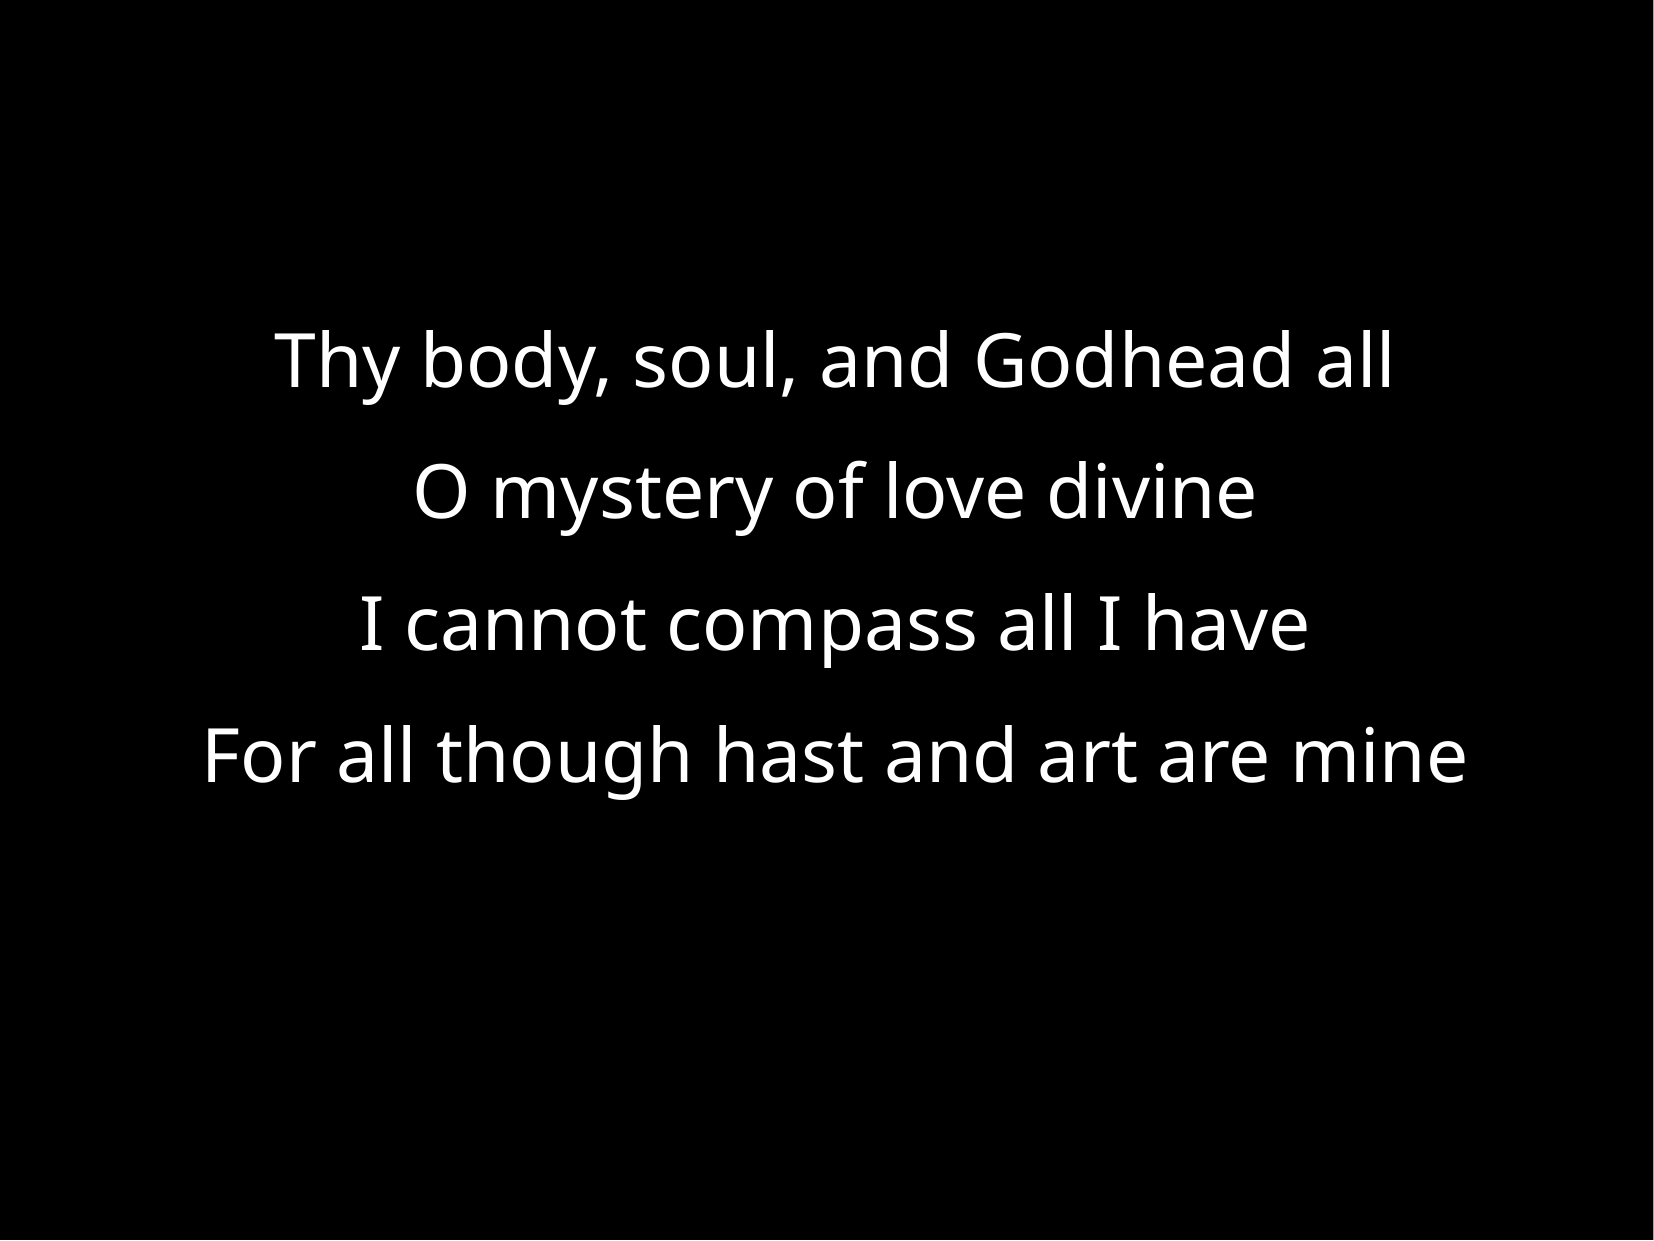

#
Thy body, soul, and Godhead all
O mystery of love divine
I cannot compass all I have
For all though hast and art are mine